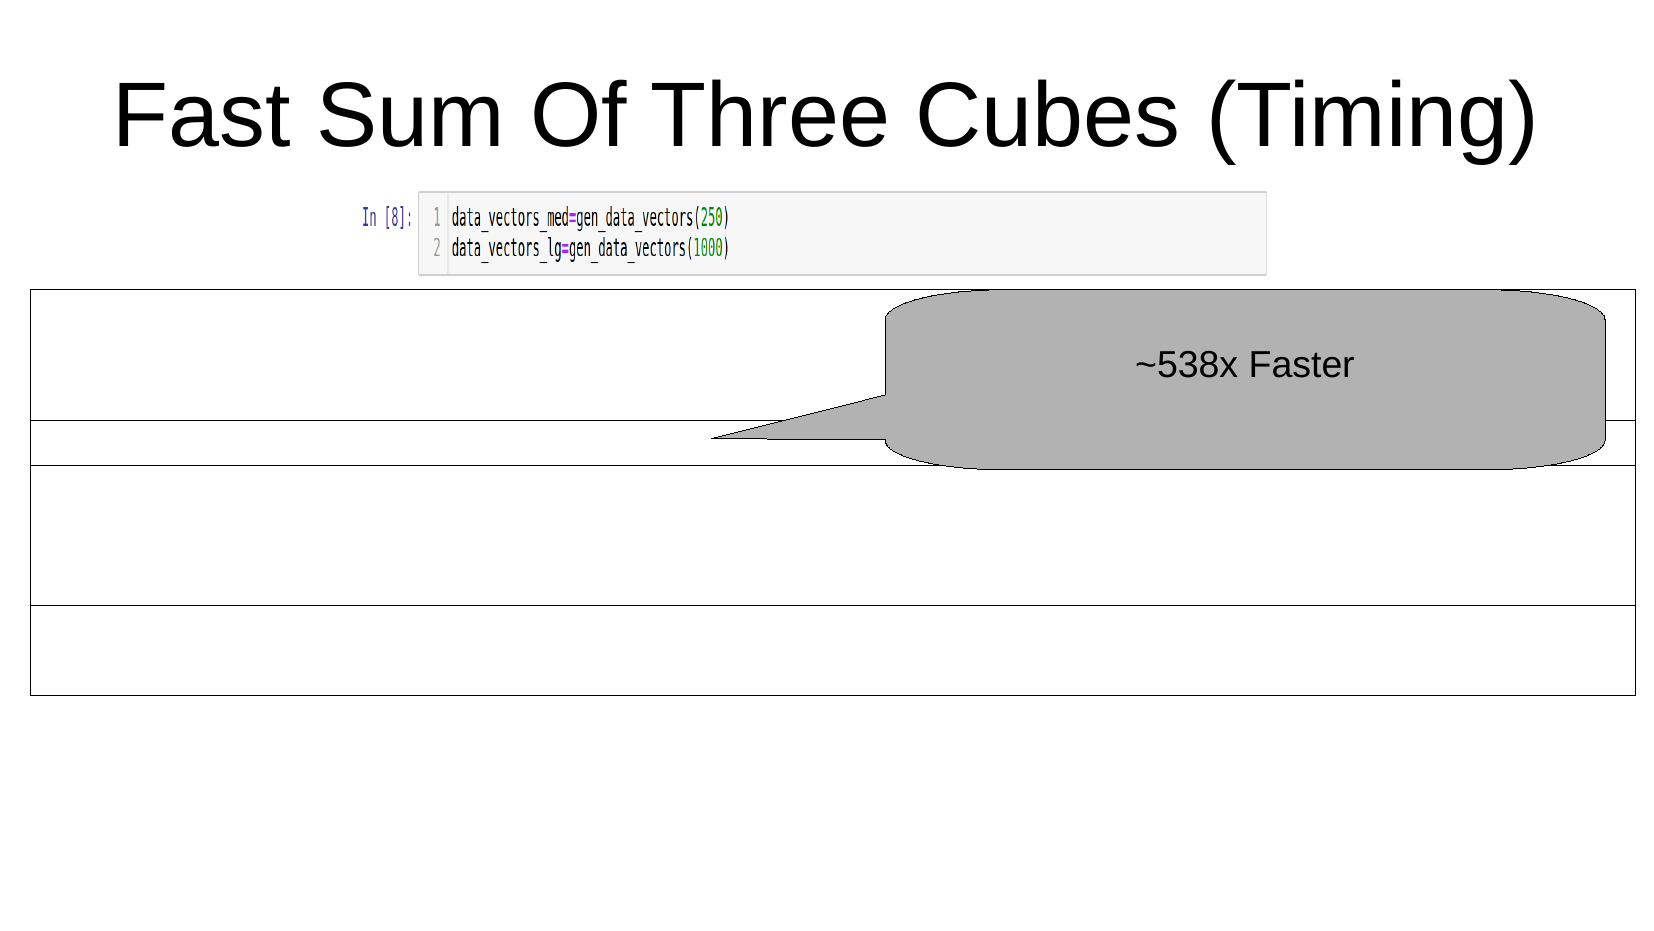

# Fast Sum Of Three Cubes (Timing)
~538x Faster